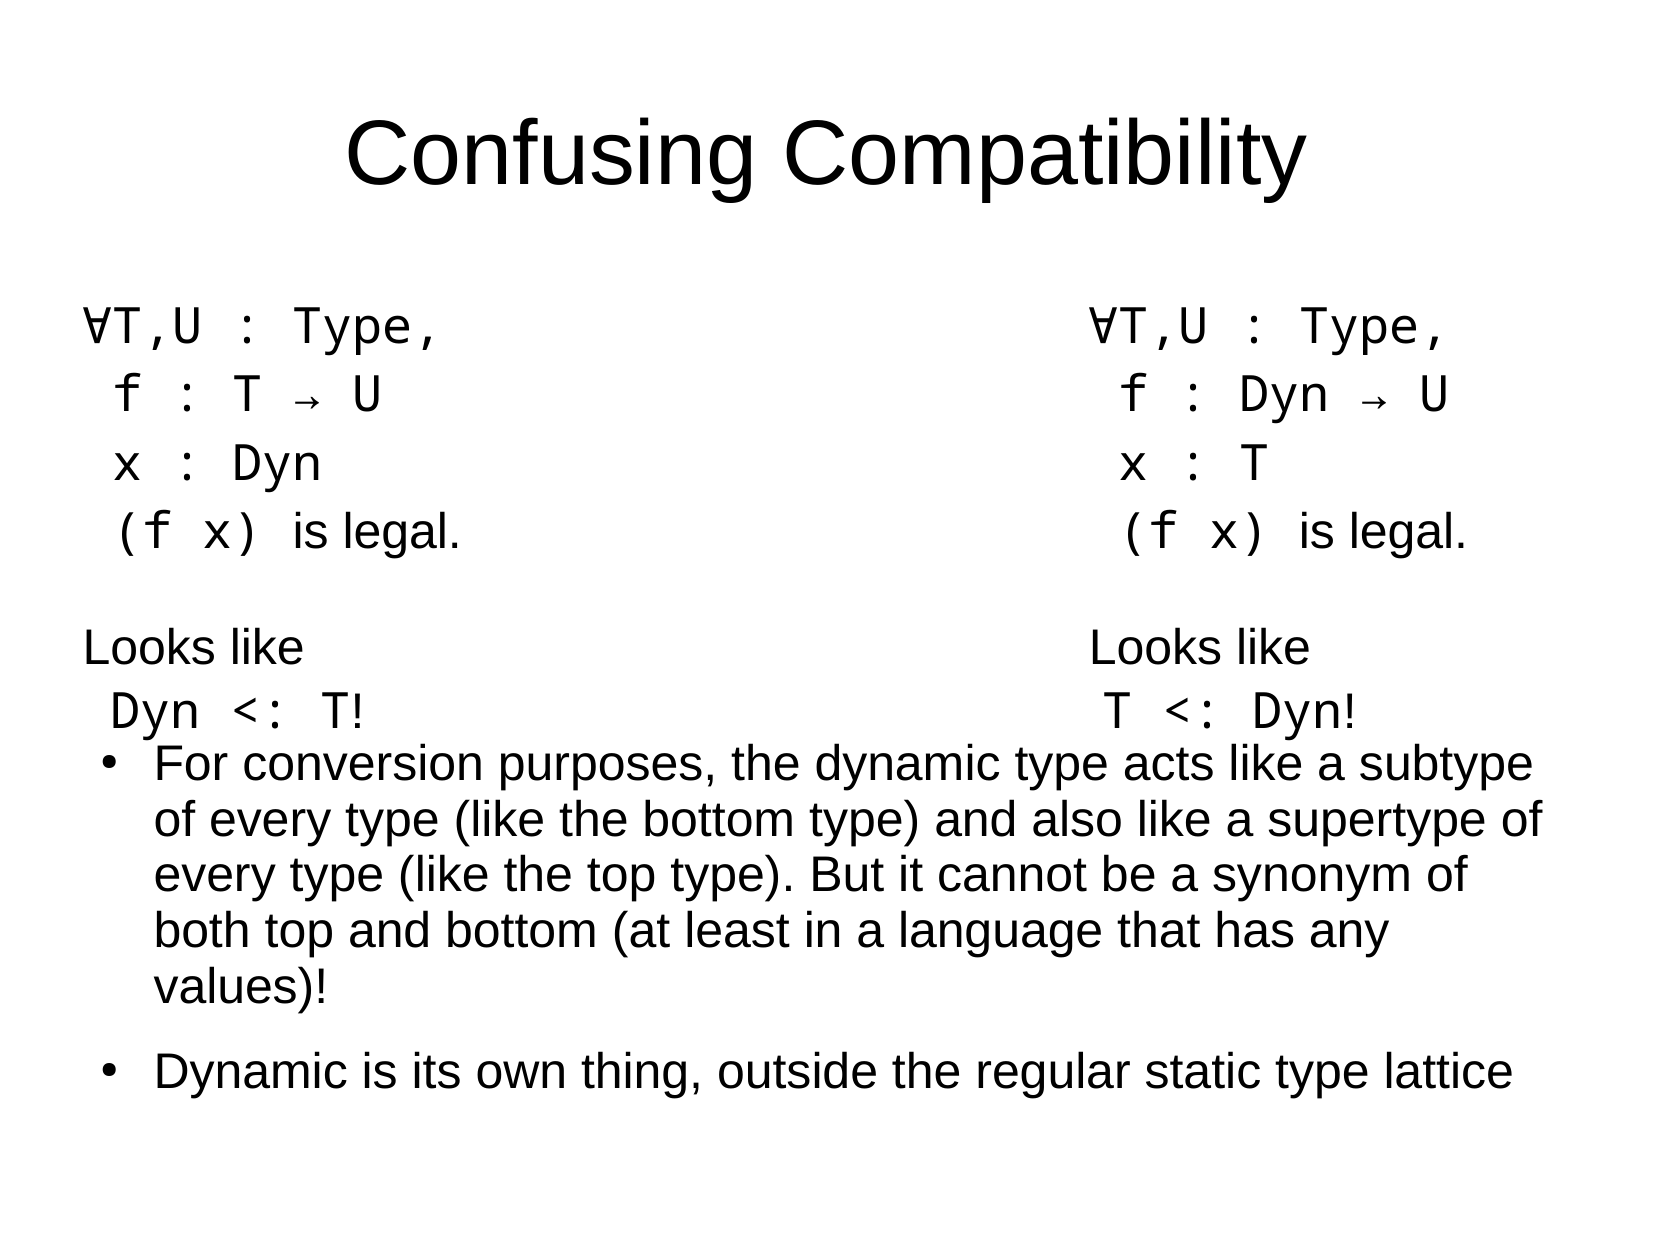

# Confusing Compatibility
∀T,U : Type,
 f : T → U
 x : Dyn
 (f x) is legal.
Looks like
 Dyn <: T!
∀T,U : Type,
 f : Dyn → U
 x : T
 (f x) is legal.
Looks like
 T <: Dyn!
For conversion purposes, the dynamic type acts like a subtype of every type (like the bottom type) and also like a supertype of every type (like the top type). But it cannot be a synonym of both top and bottom (at least in a language that has any values)!
Dynamic is its own thing, outside the regular static type lattice